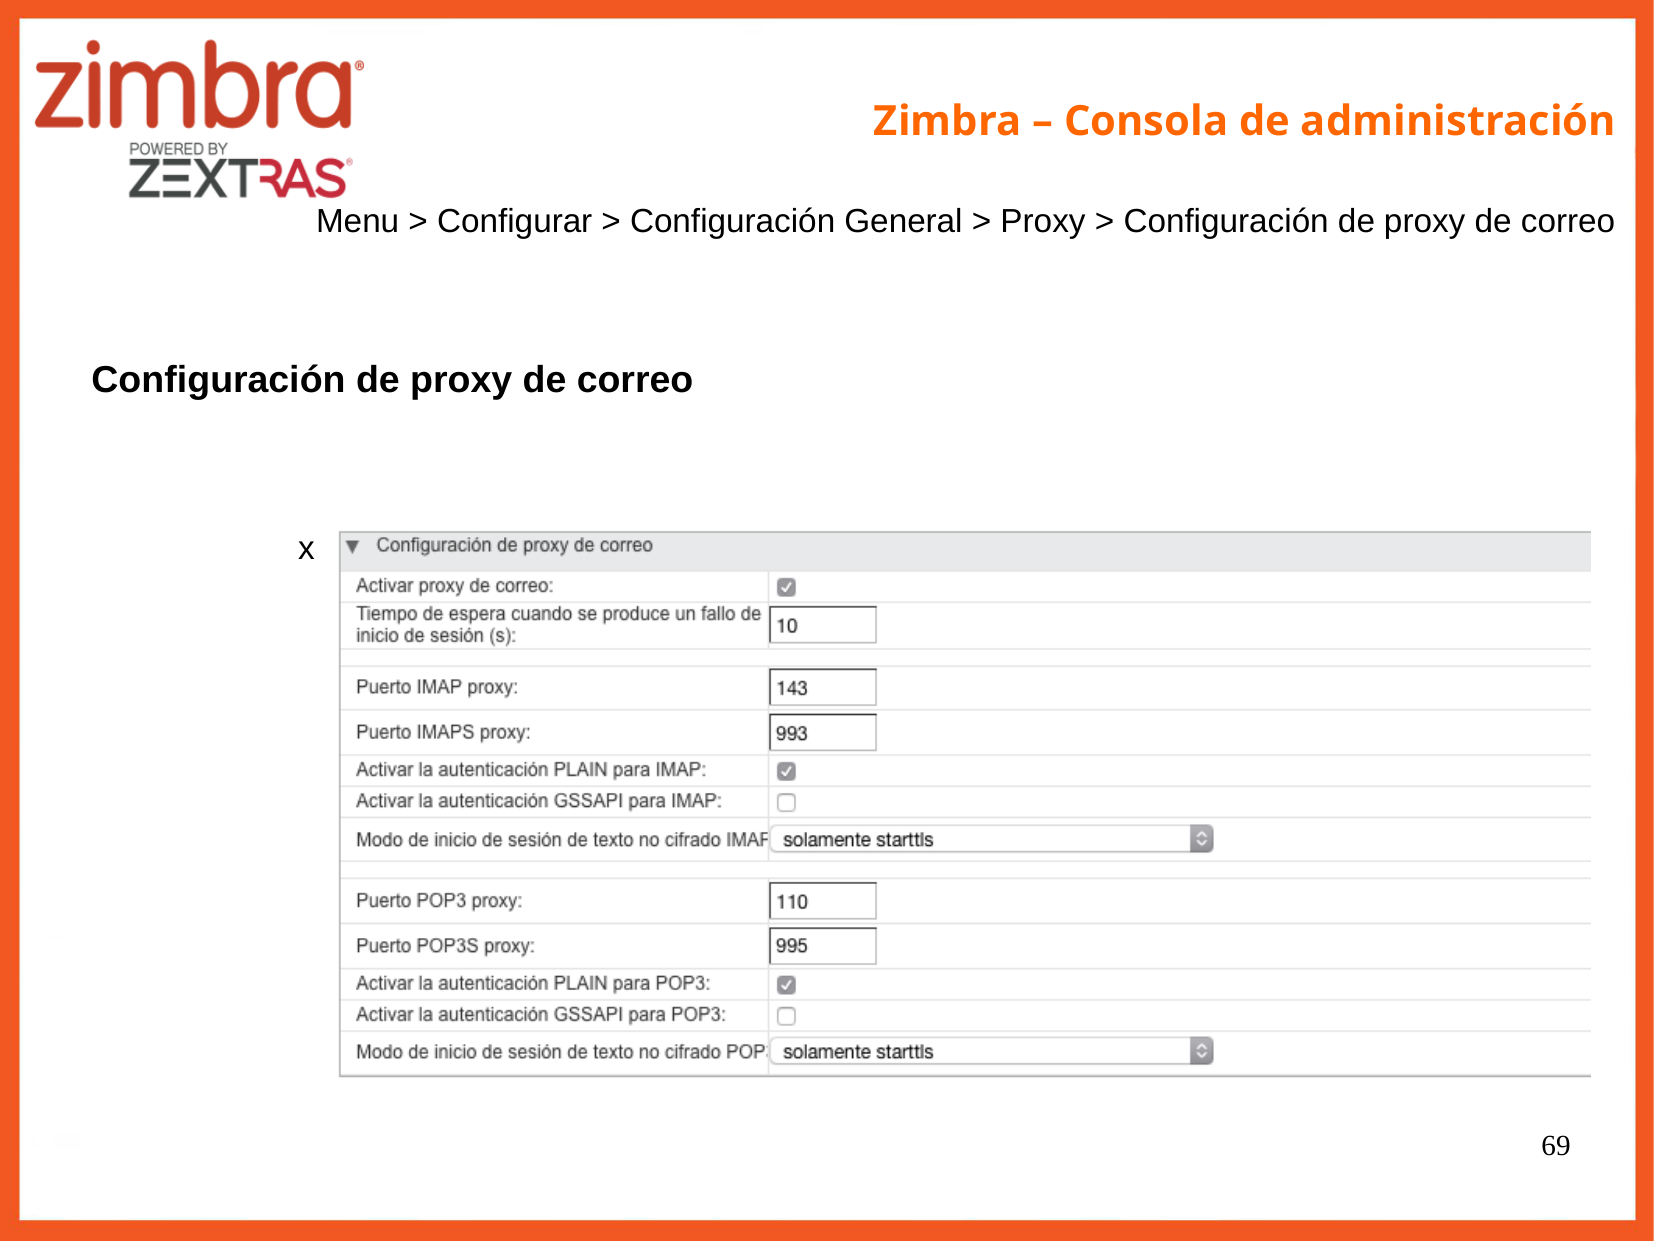

Zimbra – Consola de administración
Menu > Configurar > Configuración General > Proxy > Configuración de proxy de correo
Configuración de proxy de correo
x
69